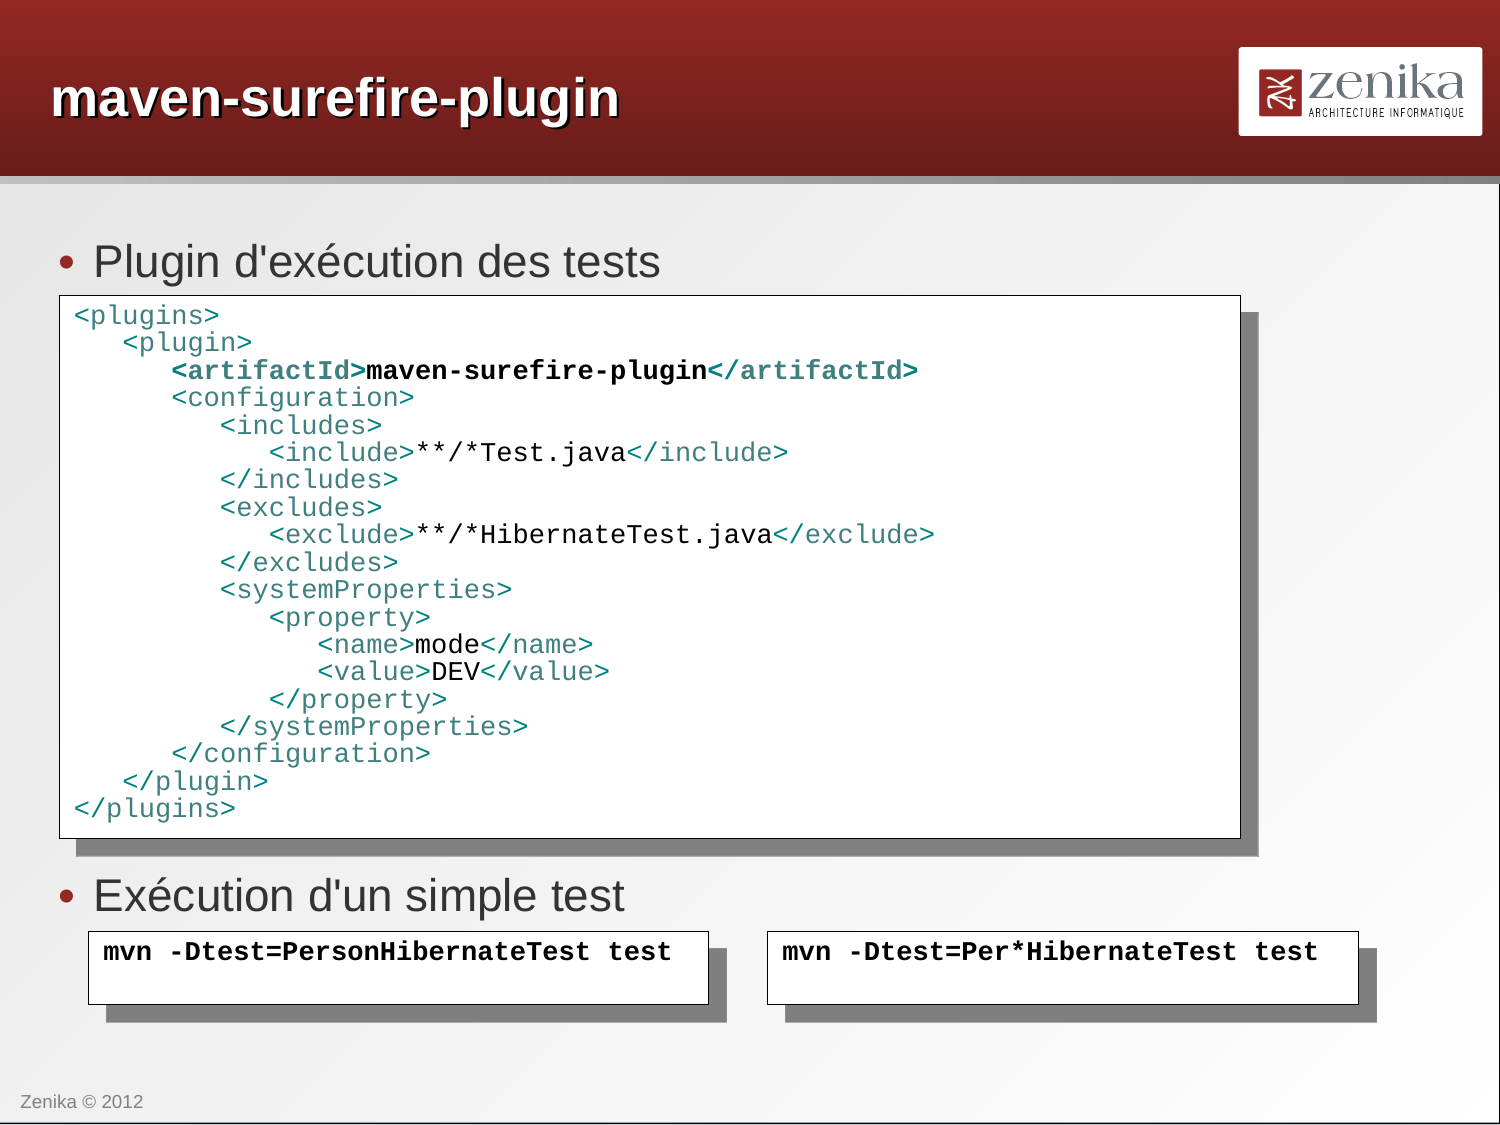

# maven-surefire-plugin
Plugin d'exécution des tests
<plugins>
 <plugin>
 <artifactId>maven-surefire-plugin</artifactId>
 <configuration>
 <includes>
 <include>**/*Test.java</include>
 </includes>
 <excludes>
 <exclude>**/*HibernateTest.java</exclude>
 </excludes>
 <systemProperties>
 <property>
 <name>mode</name>
 <value>DEV</value>
 </property>
 </systemProperties>
 </configuration>
 </plugin>
</plugins>
Exécution d'un simple test
mvn -Dtest=PersonHibernateTest test
mvn -Dtest=Per*HibernateTest test